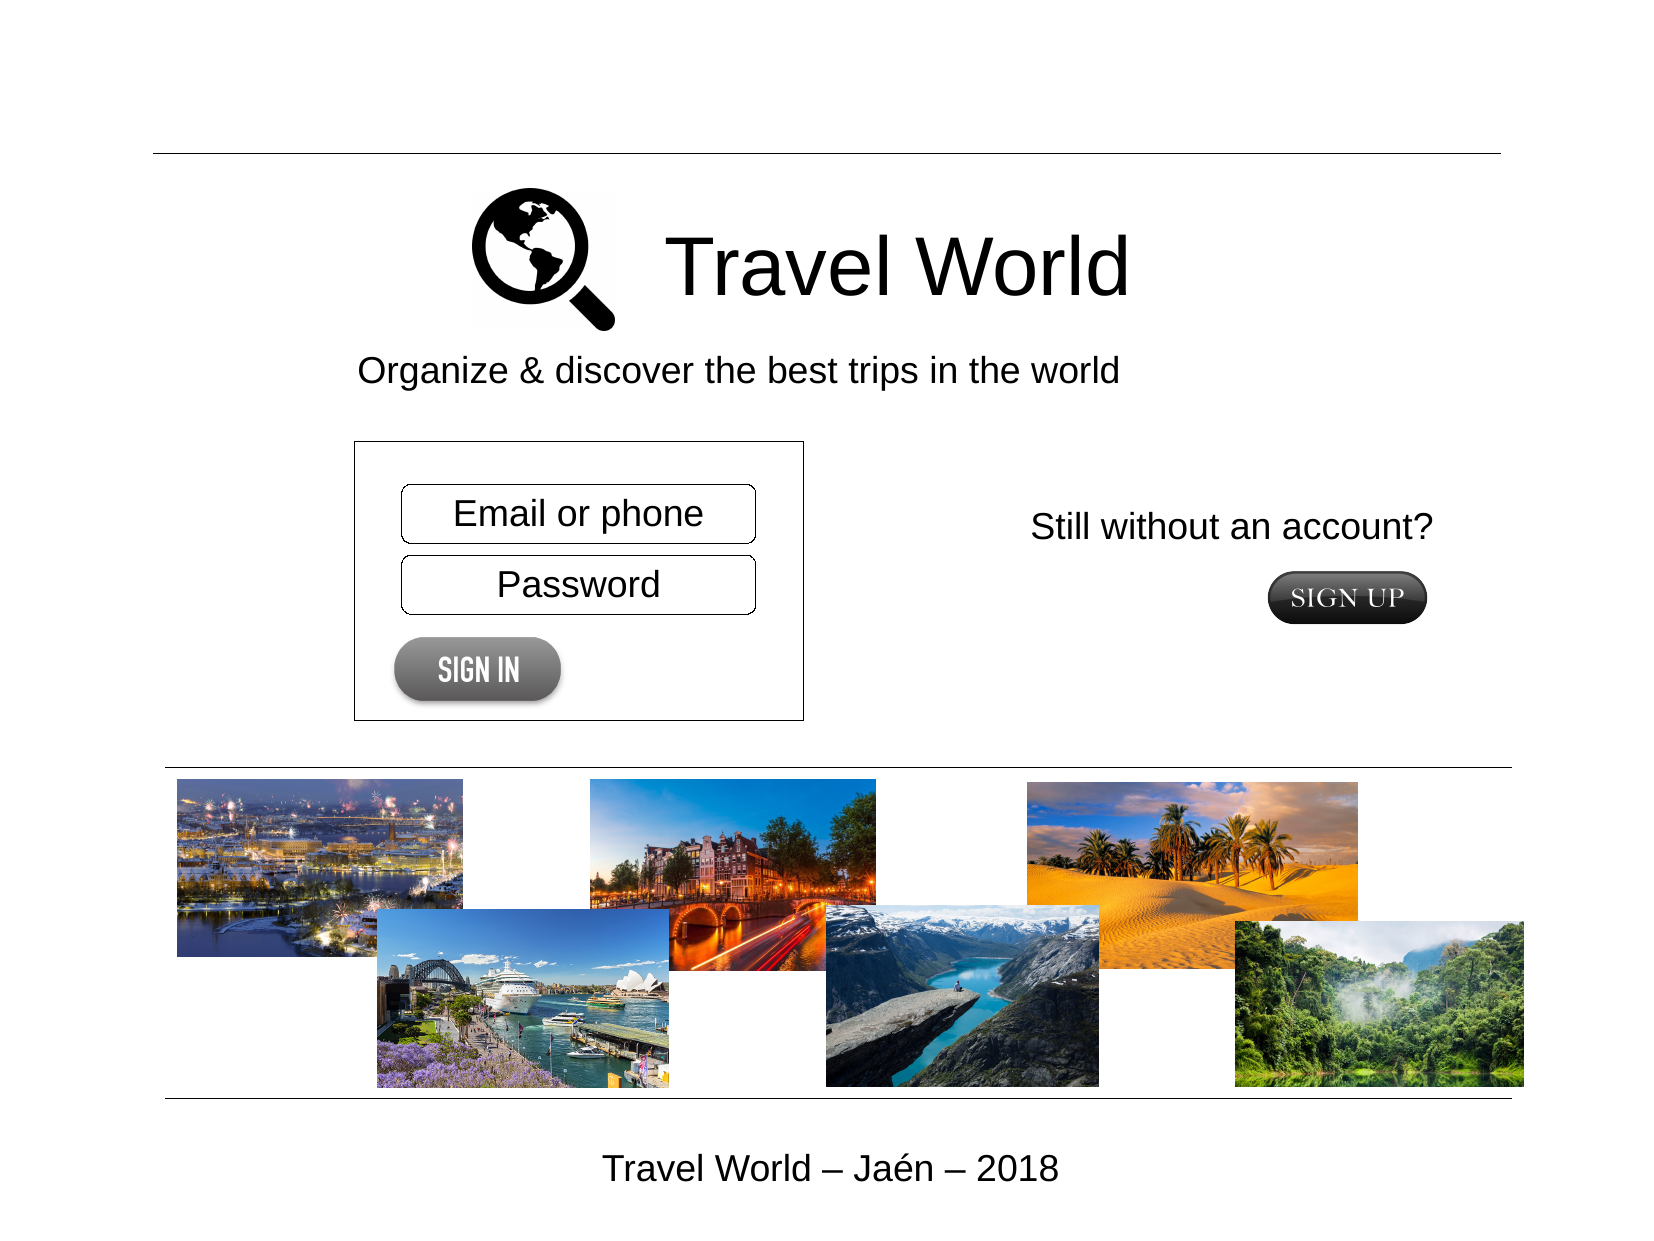

Travel World
Organize & discover the best trips in the world
Email or phone
Still without an account?
Password
		Travel World – Jaén – 2018